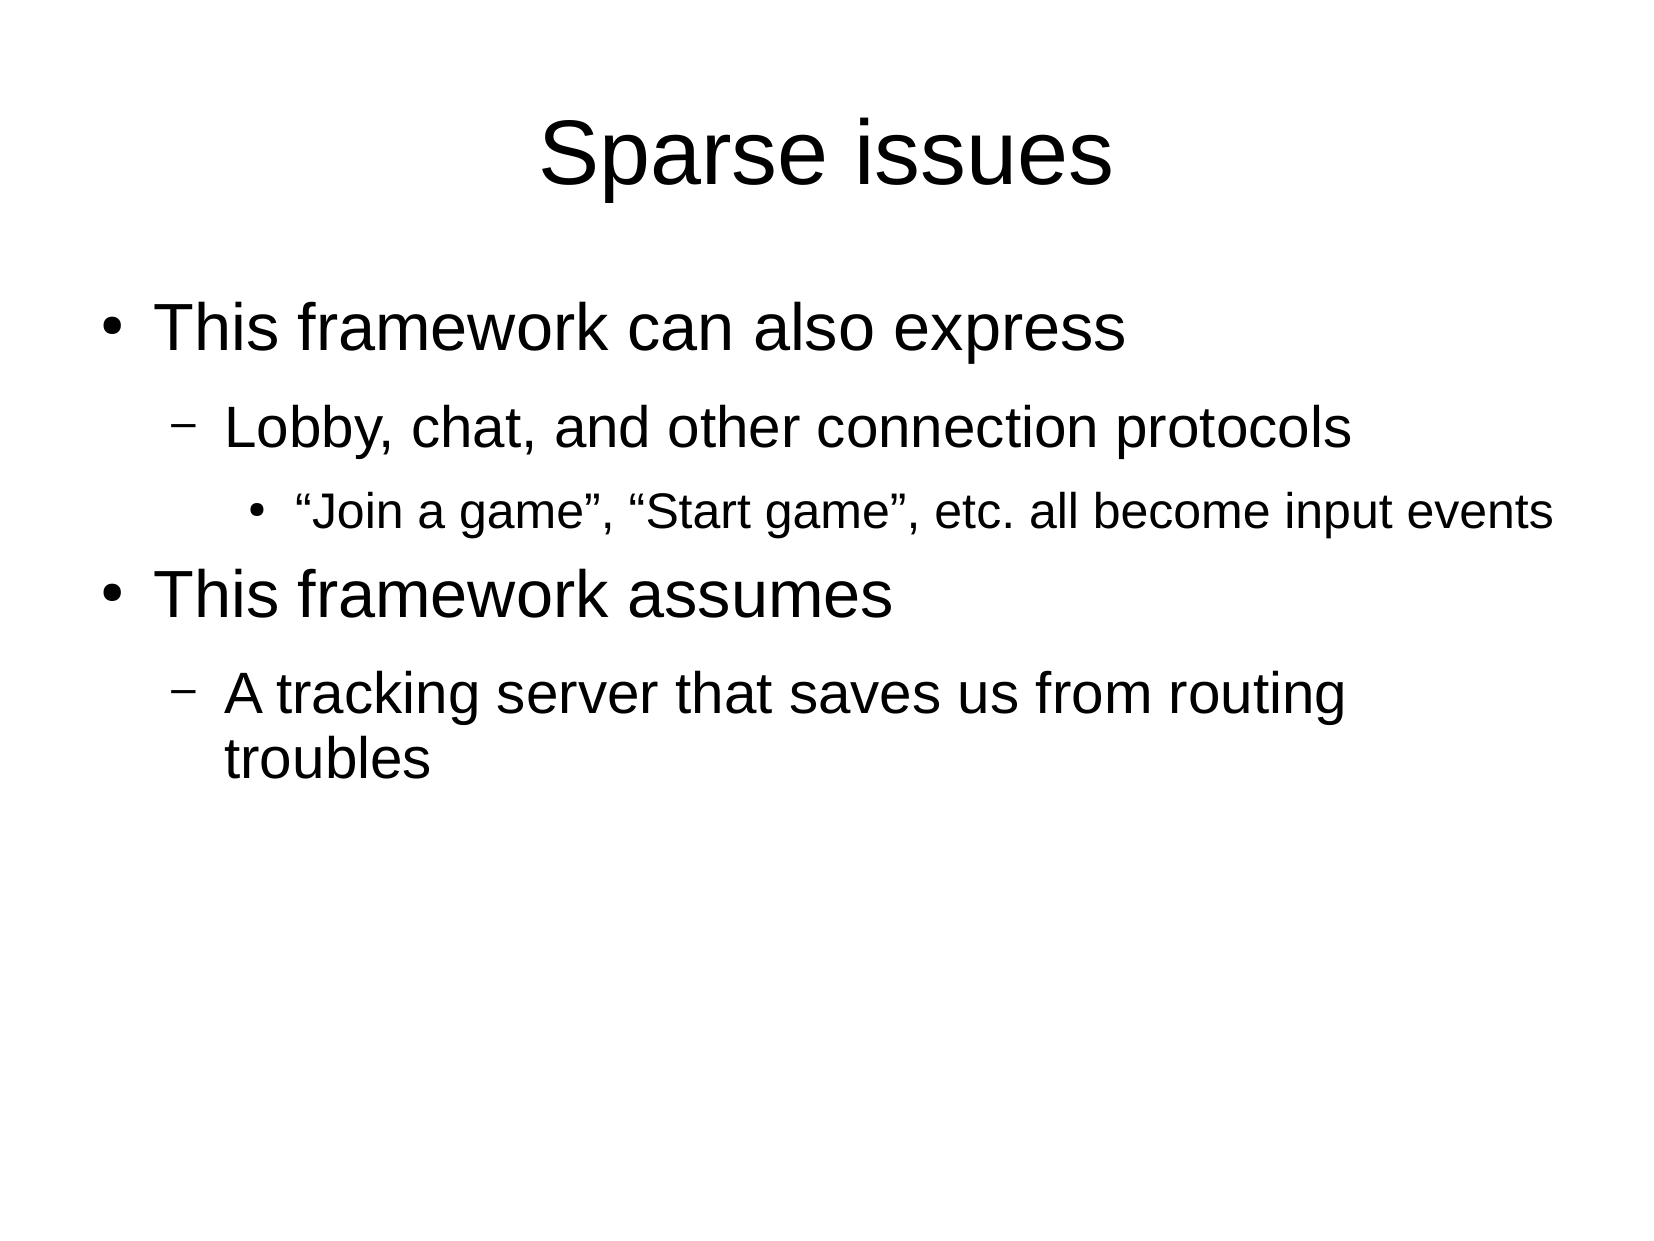

# Sparse issues
This framework can also express
Lobby, chat, and other connection protocols
“Join a game”, “Start game”, etc. all become input events
This framework assumes
A tracking server that saves us from routing troubles